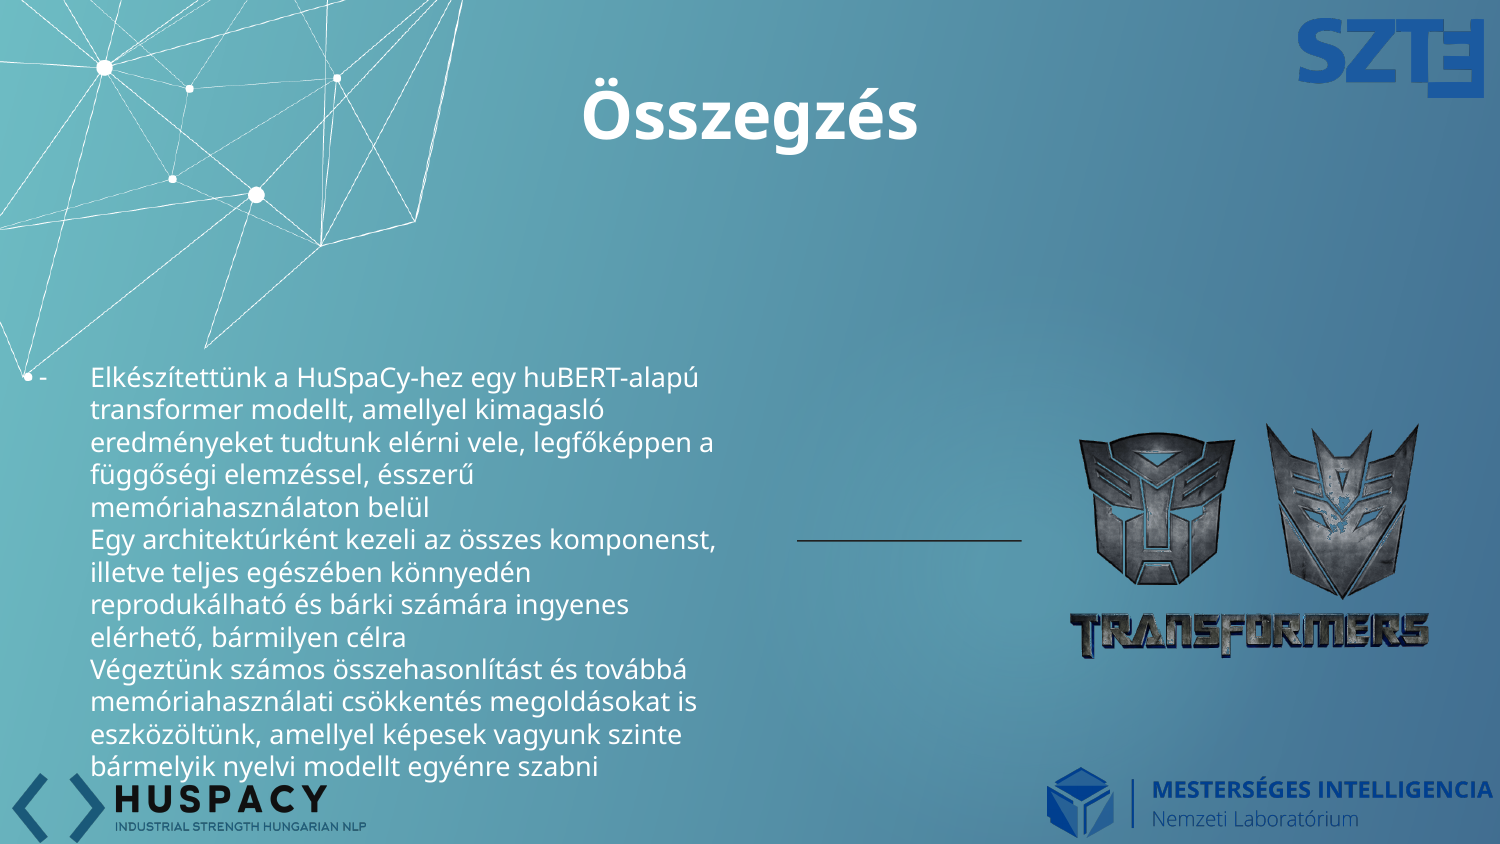

# Összegzés
Elkészítettünk a HuSpaCy-hez egy huBERT-alapú transformer modellt, amellyel kimagasló eredményeket tudtunk elérni vele, legfőképpen a függőségi elemzéssel, ésszerű memóriahasználaton belül
Egy architektúrként kezeli az összes komponenst, illetve teljes egészében könnyedén reprodukálható és bárki számára ingyenes elérhető, bármilyen célra
Végeztünk számos összehasonlítást és továbbá memóriahasználati csökkentés megoldásokat is eszközöltünk, amellyel képesek vagyunk szinte bármelyik nyelvi modellt egyénre szabni